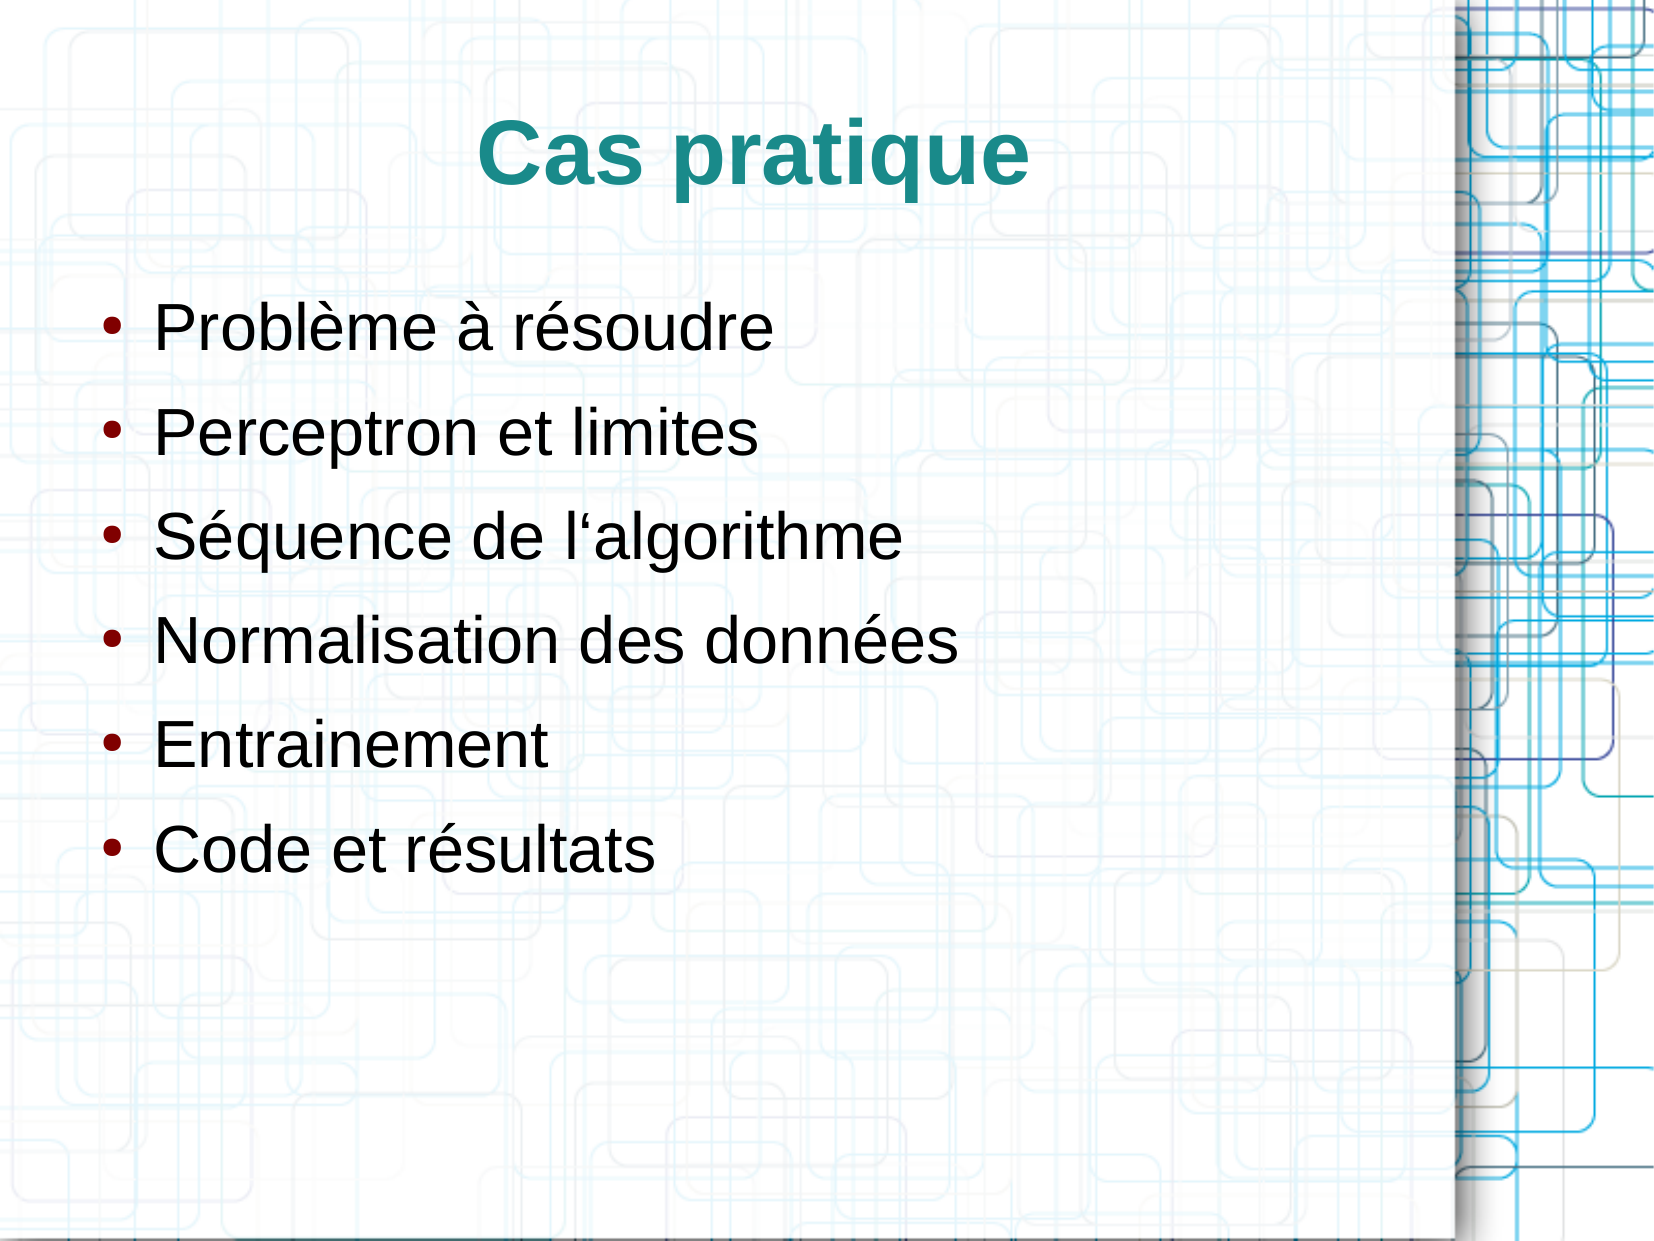

# Cas pratique
Problème à résoudre
Perceptron et limites
Séquence de l‘algorithme
Normalisation des données
Entrainement
Code et résultats